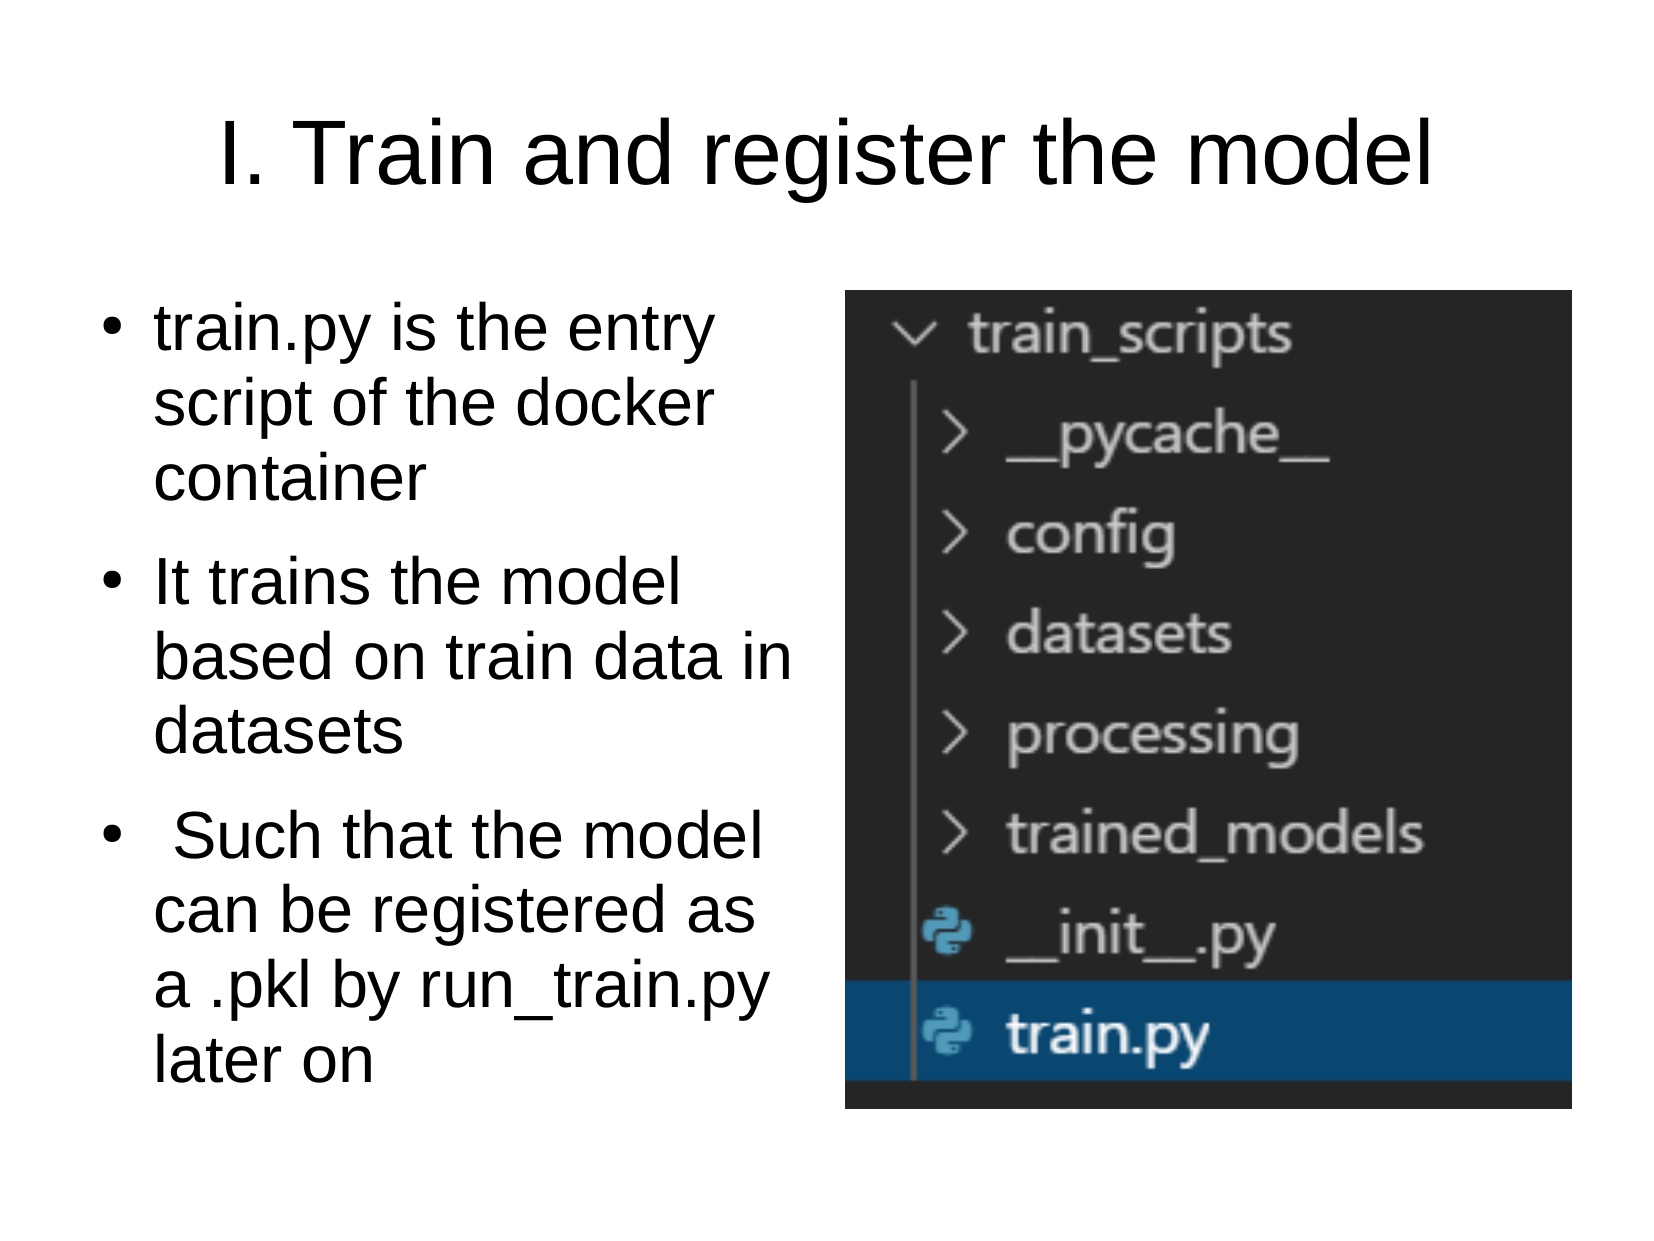

# I. Train and register the model
train.py is the entry script of the docker container
It trains the model based on train data in datasets
 Such that the model can be registered as a .pkl by run_train.py later on